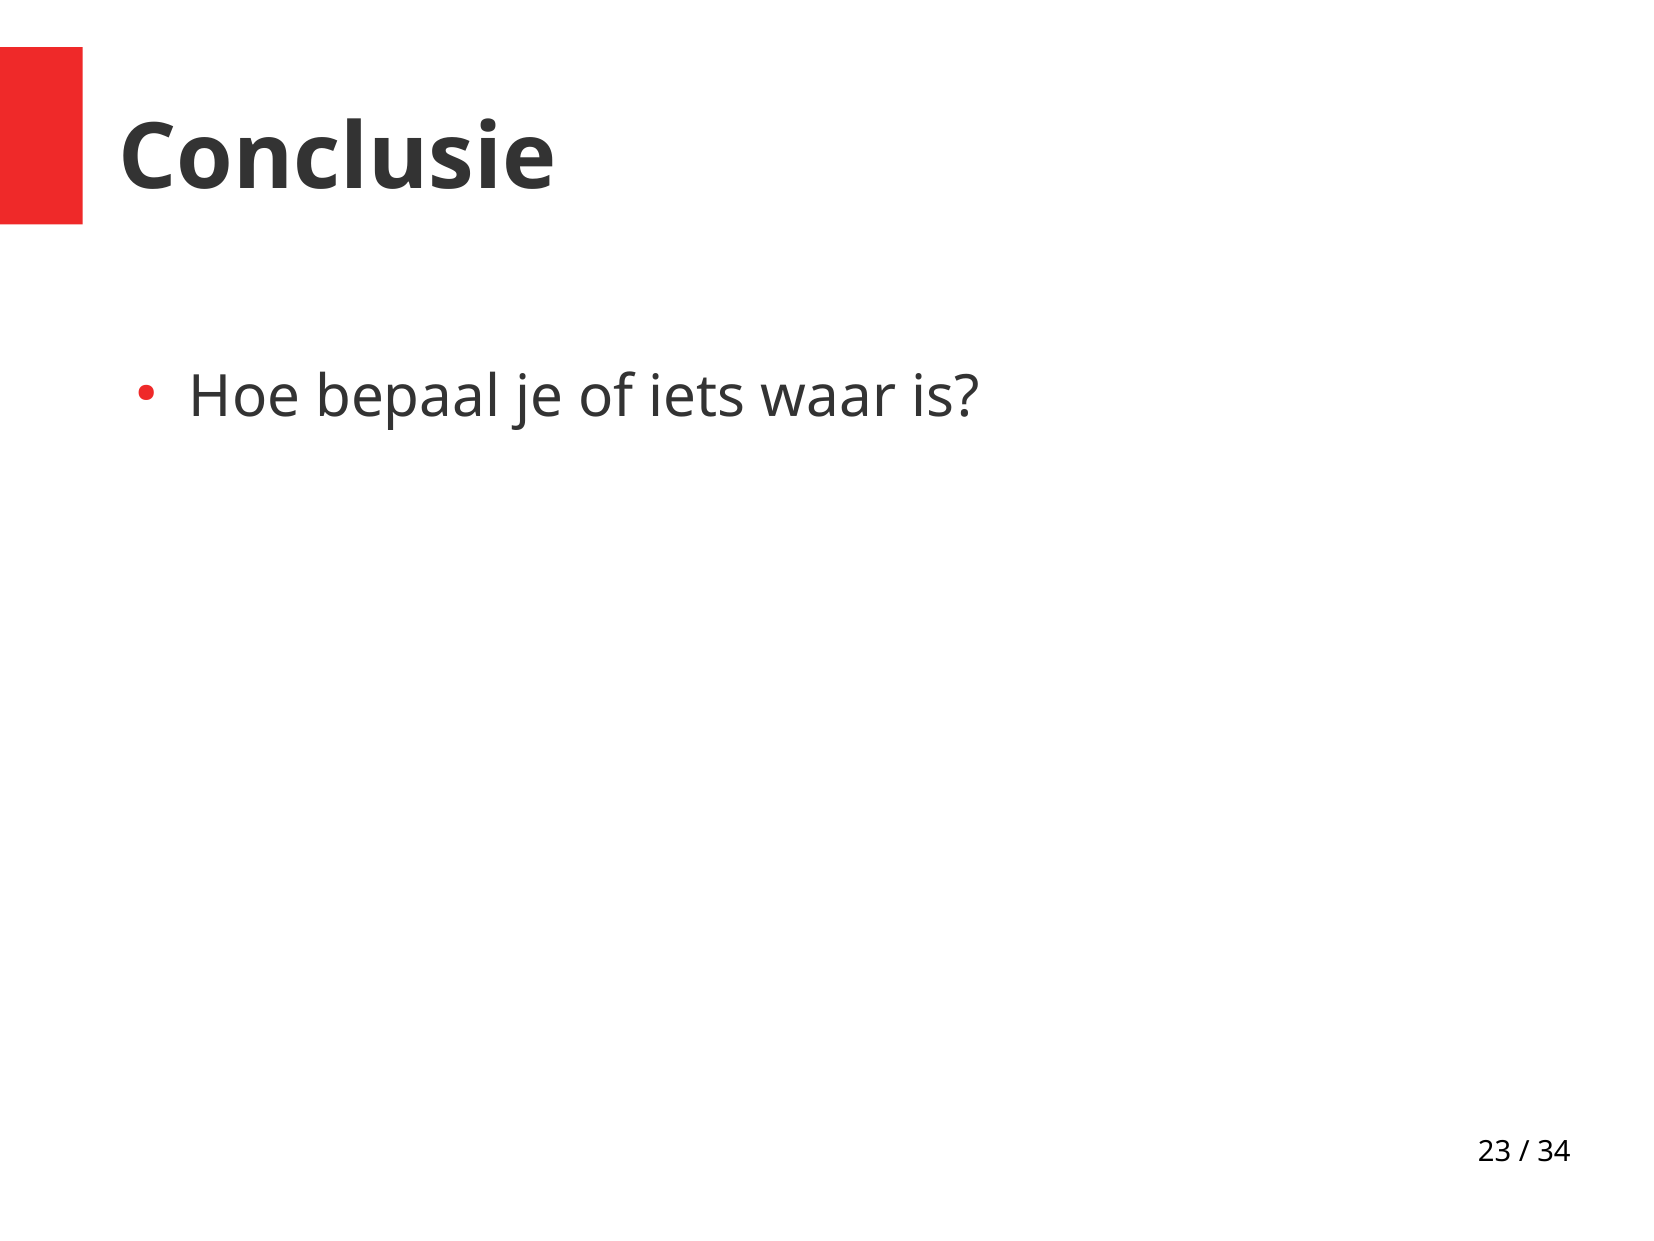

# Conclusie
Hoe bepaal je of iets waar is?
23